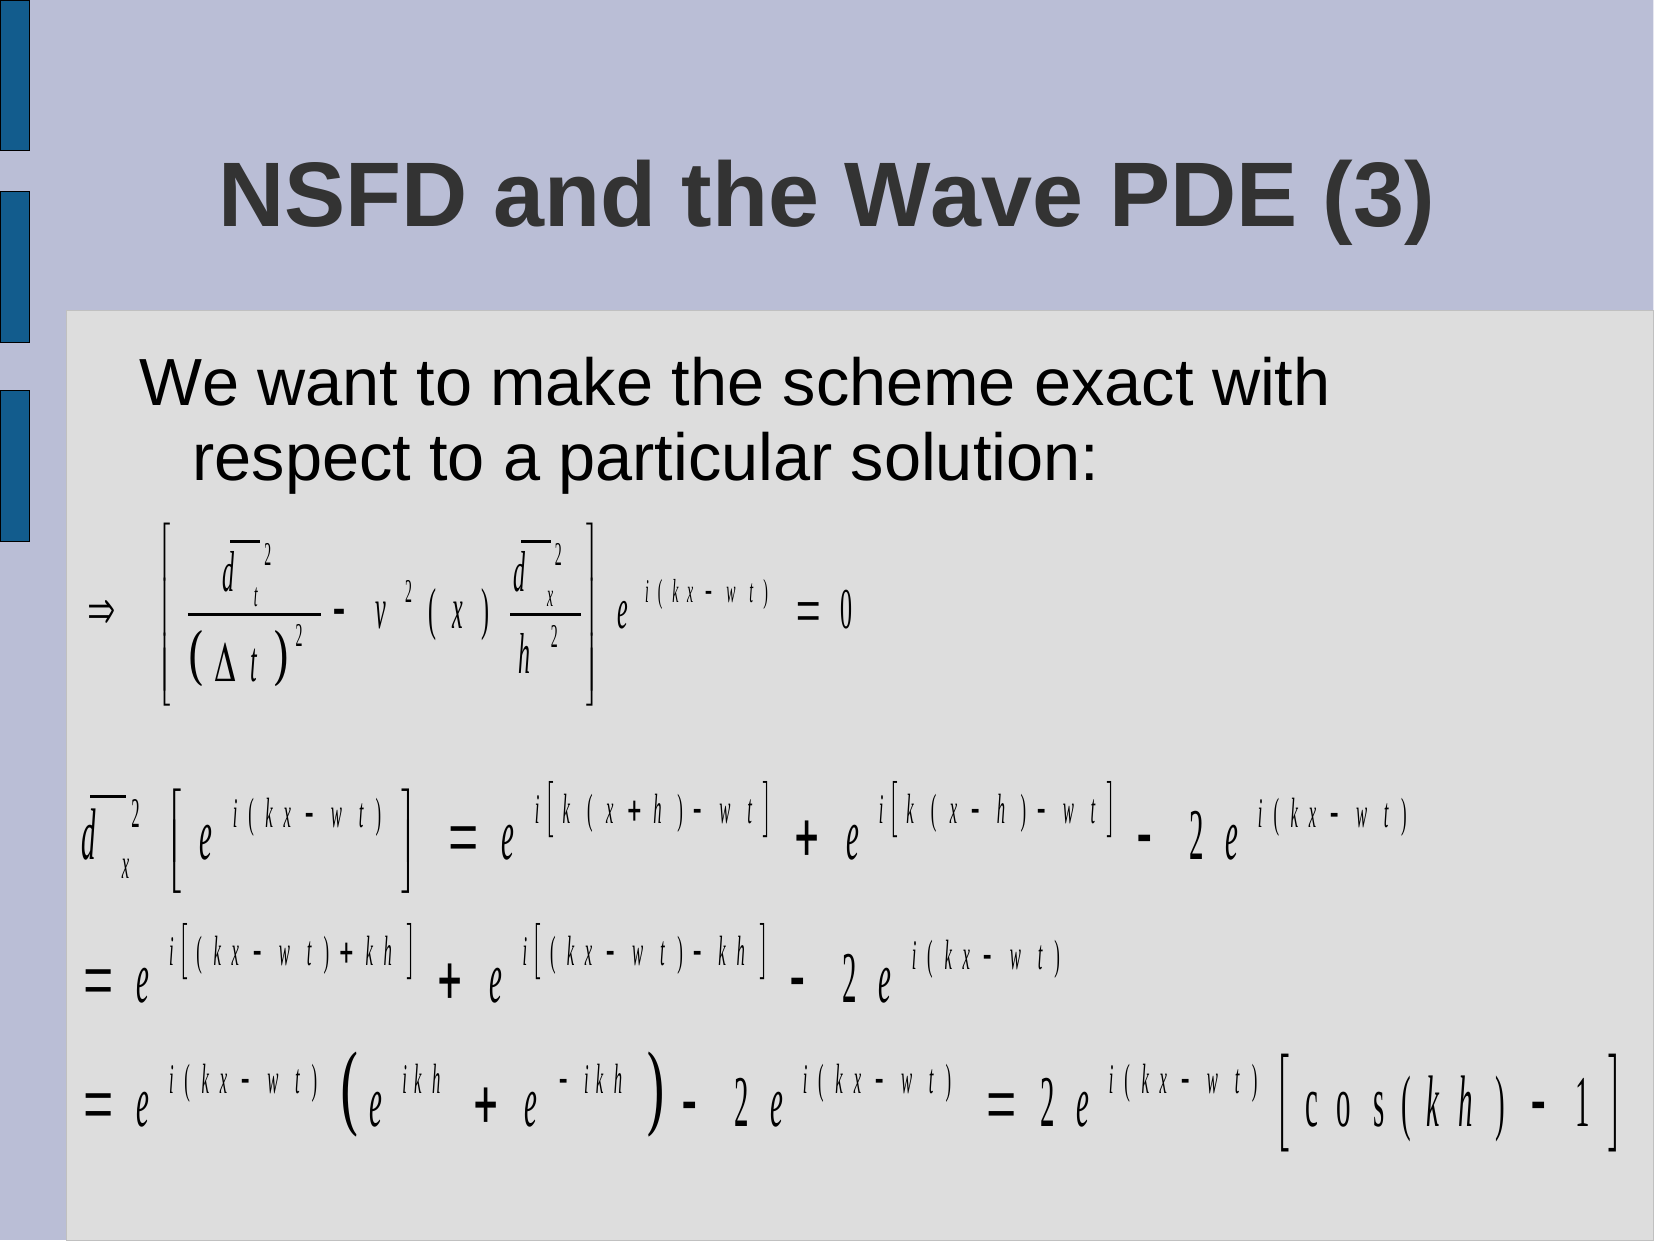

# NSFD and the Wave PDE (3)
We want to make the scheme exact with respect to a particular solution: